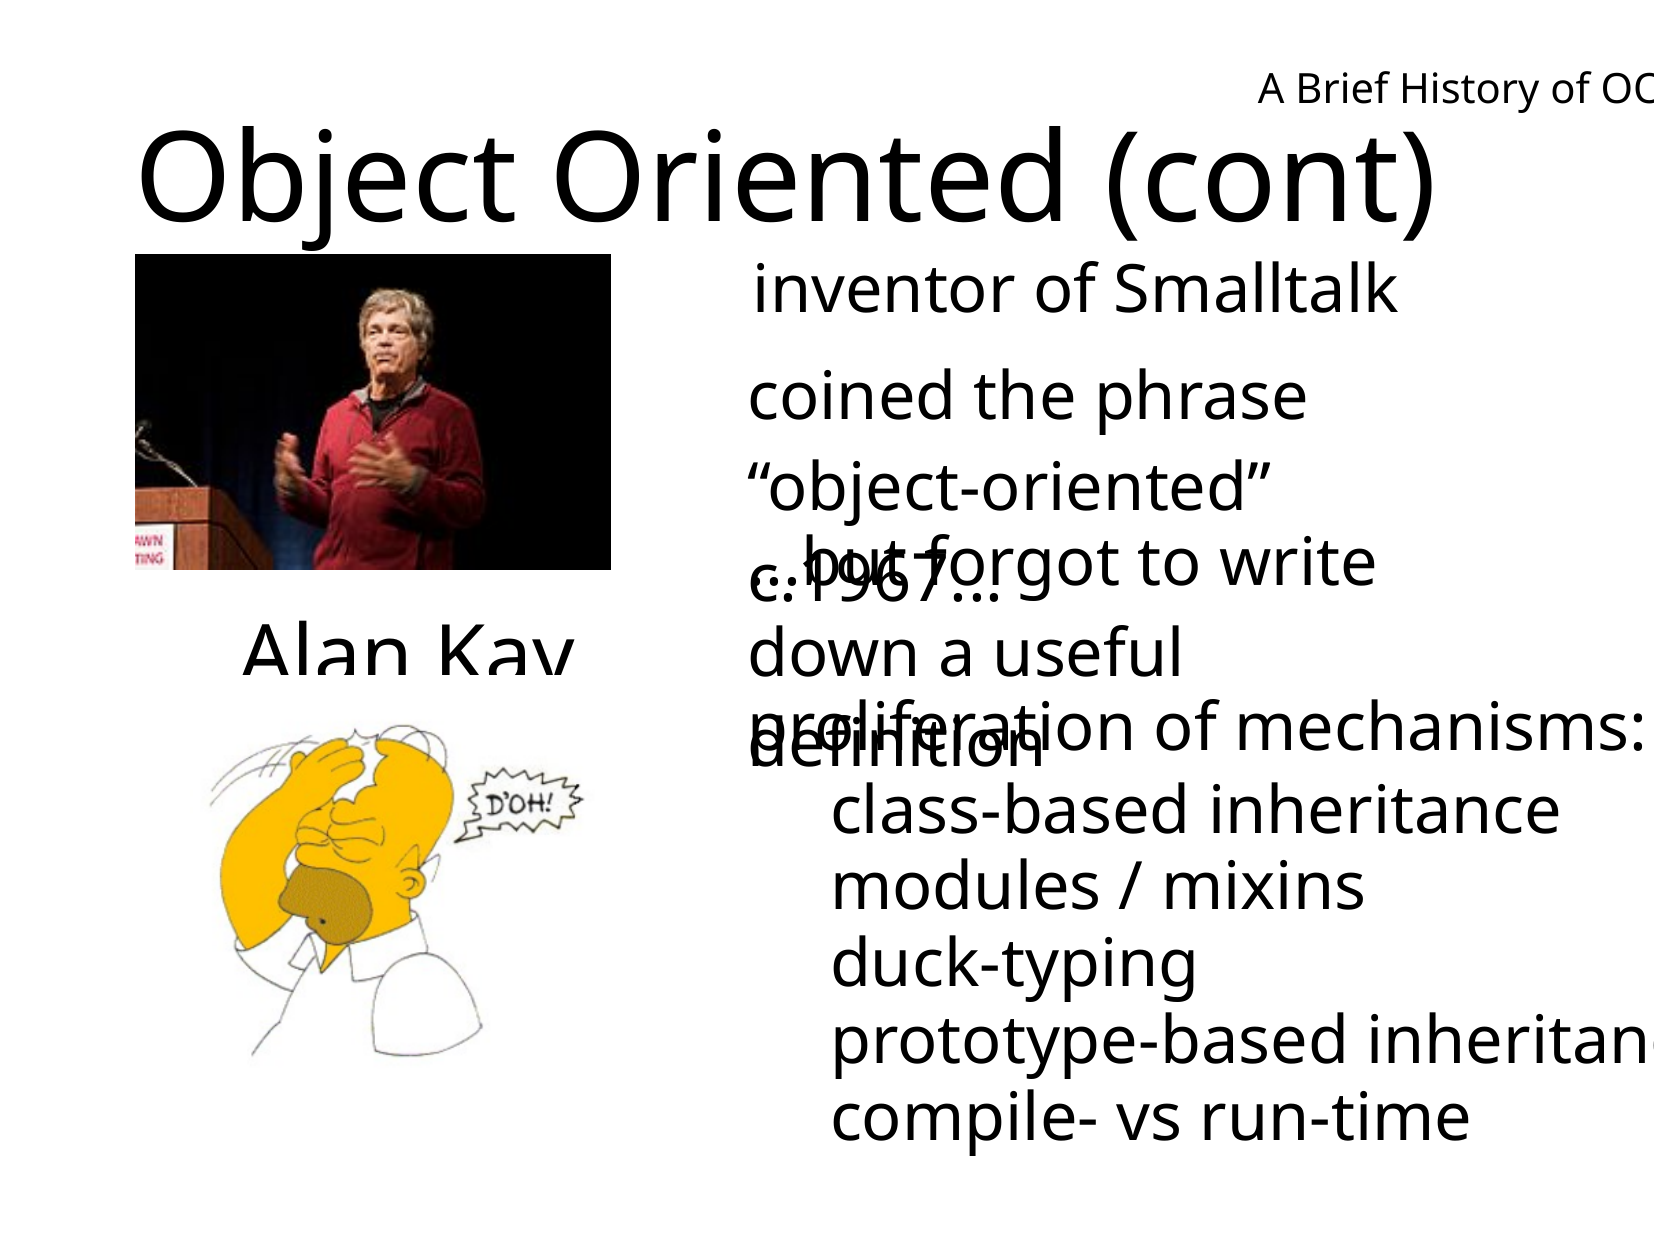

A Brief History of OO
Object Oriented (cont)
inventor of Smalltalk
Alan Kay
coined the phrase “object-oriented” c.1967...
...but forgot to write down a useful definition
proliferation of mechanisms:
class-based inheritance
modules / mixins
duck-typing
prototype-based inheritance
compile- vs run-time